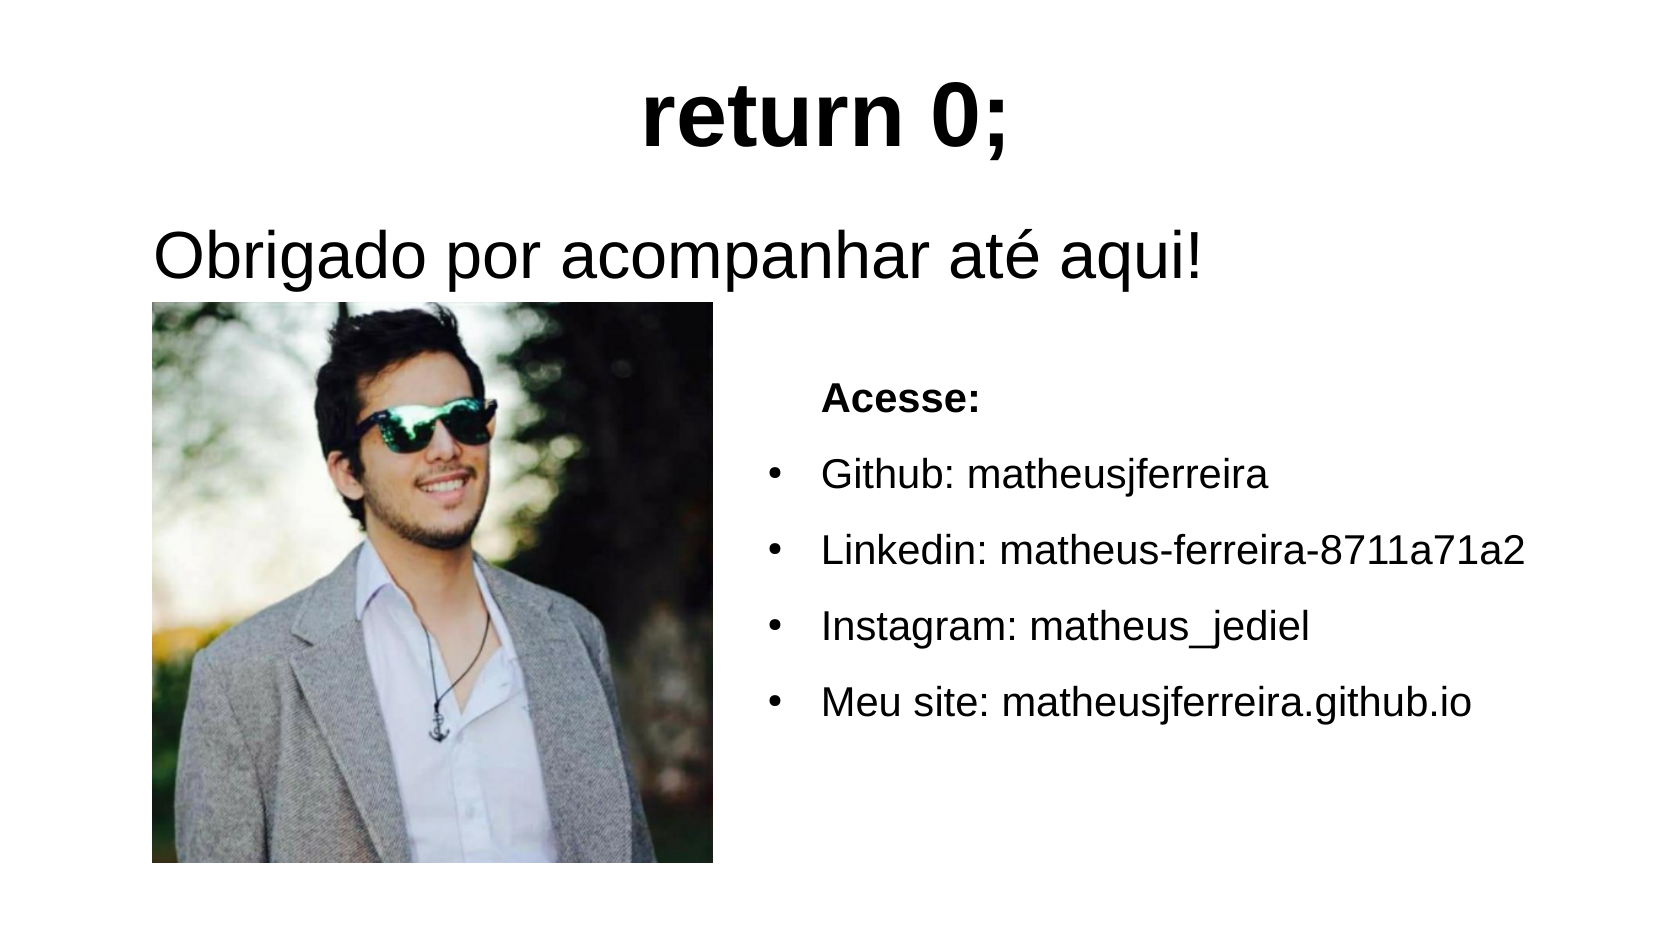

# return 0;
Obrigado por acompanhar até aqui!
Acesse:
Github: matheusjferreira
Linkedin: matheus-ferreira-8711a71a2
Instagram: matheus_jediel
Meu site: matheusjferreira.github.io